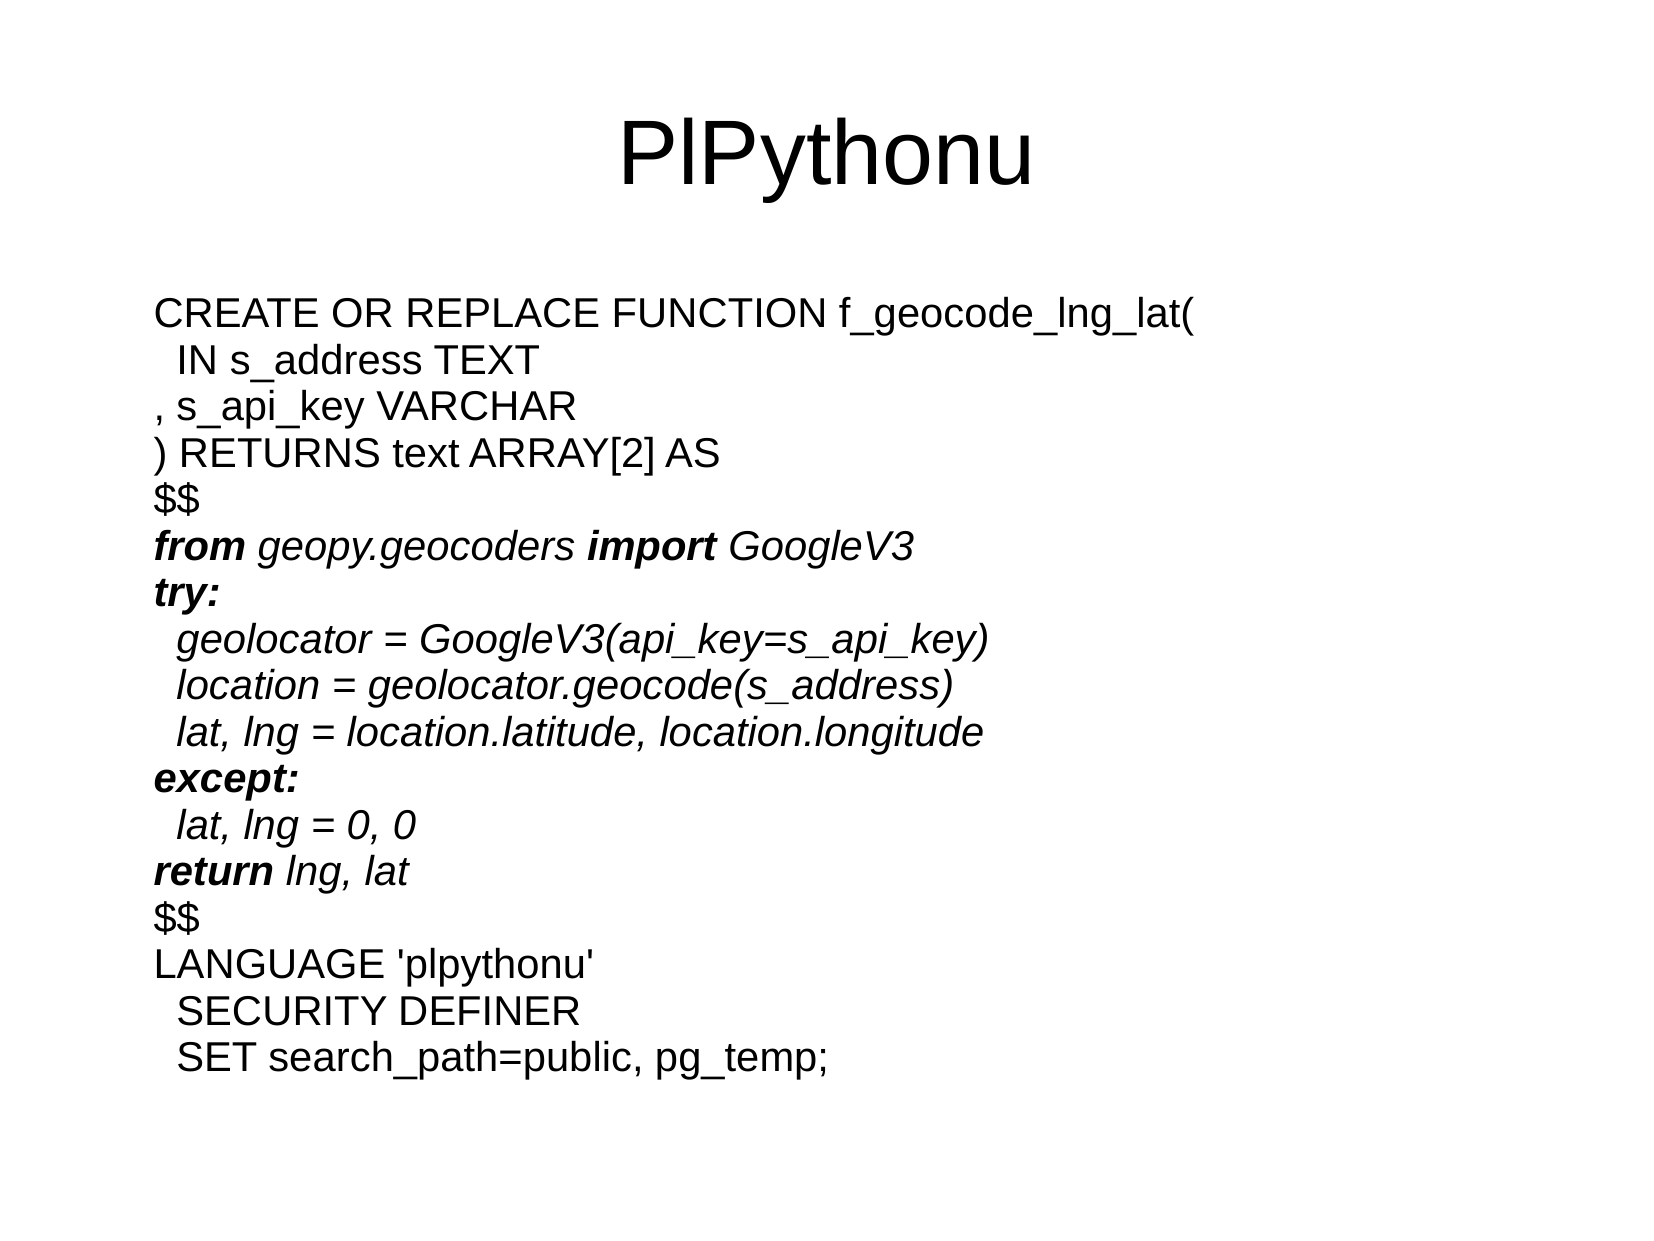

# PlPythonu
CREATE OR REPLACE FUNCTION f_geocode_lng_lat(
 IN s_address TEXT
, s_api_key VARCHAR
) RETURNS text ARRAY[2] AS
$$
from geopy.geocoders import GoogleV3
try:
 geolocator = GoogleV3(api_key=s_api_key)
 location = geolocator.geocode(s_address)
 lat, lng = location.latitude, location.longitude
except:
 lat, lng = 0, 0
return lng, lat
$$
LANGUAGE 'plpythonu'
 SECURITY DEFINER
 SET search_path=public, pg_temp;